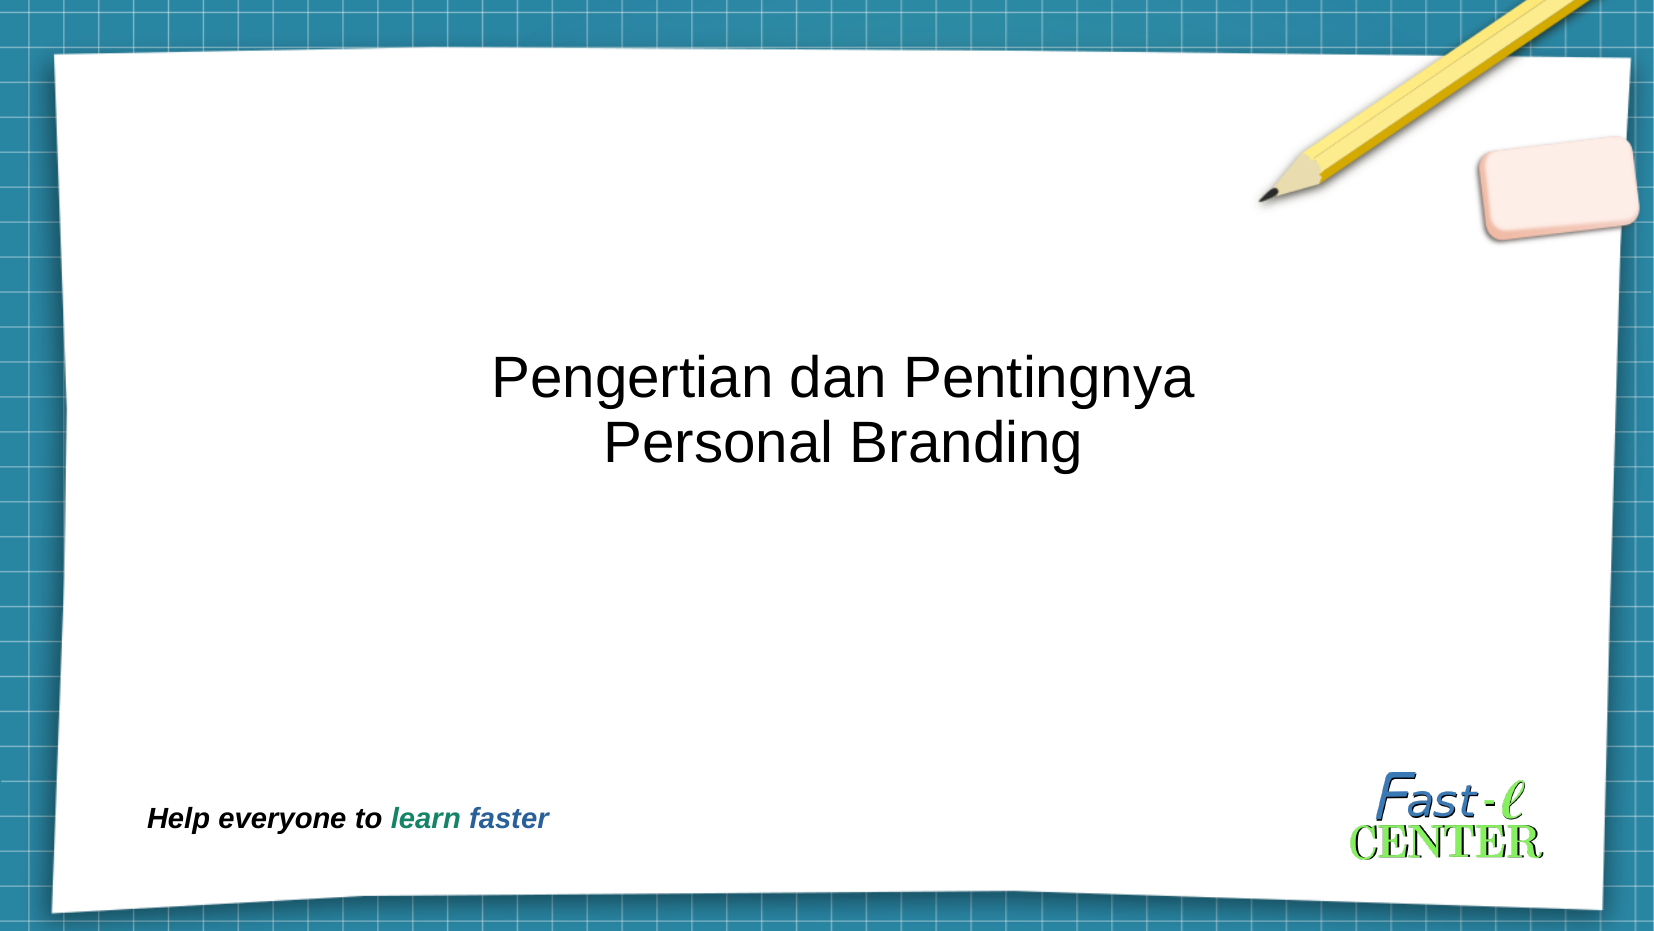

# Pengertian dan Pentingnya Personal Branding
Help everyone to learn faster